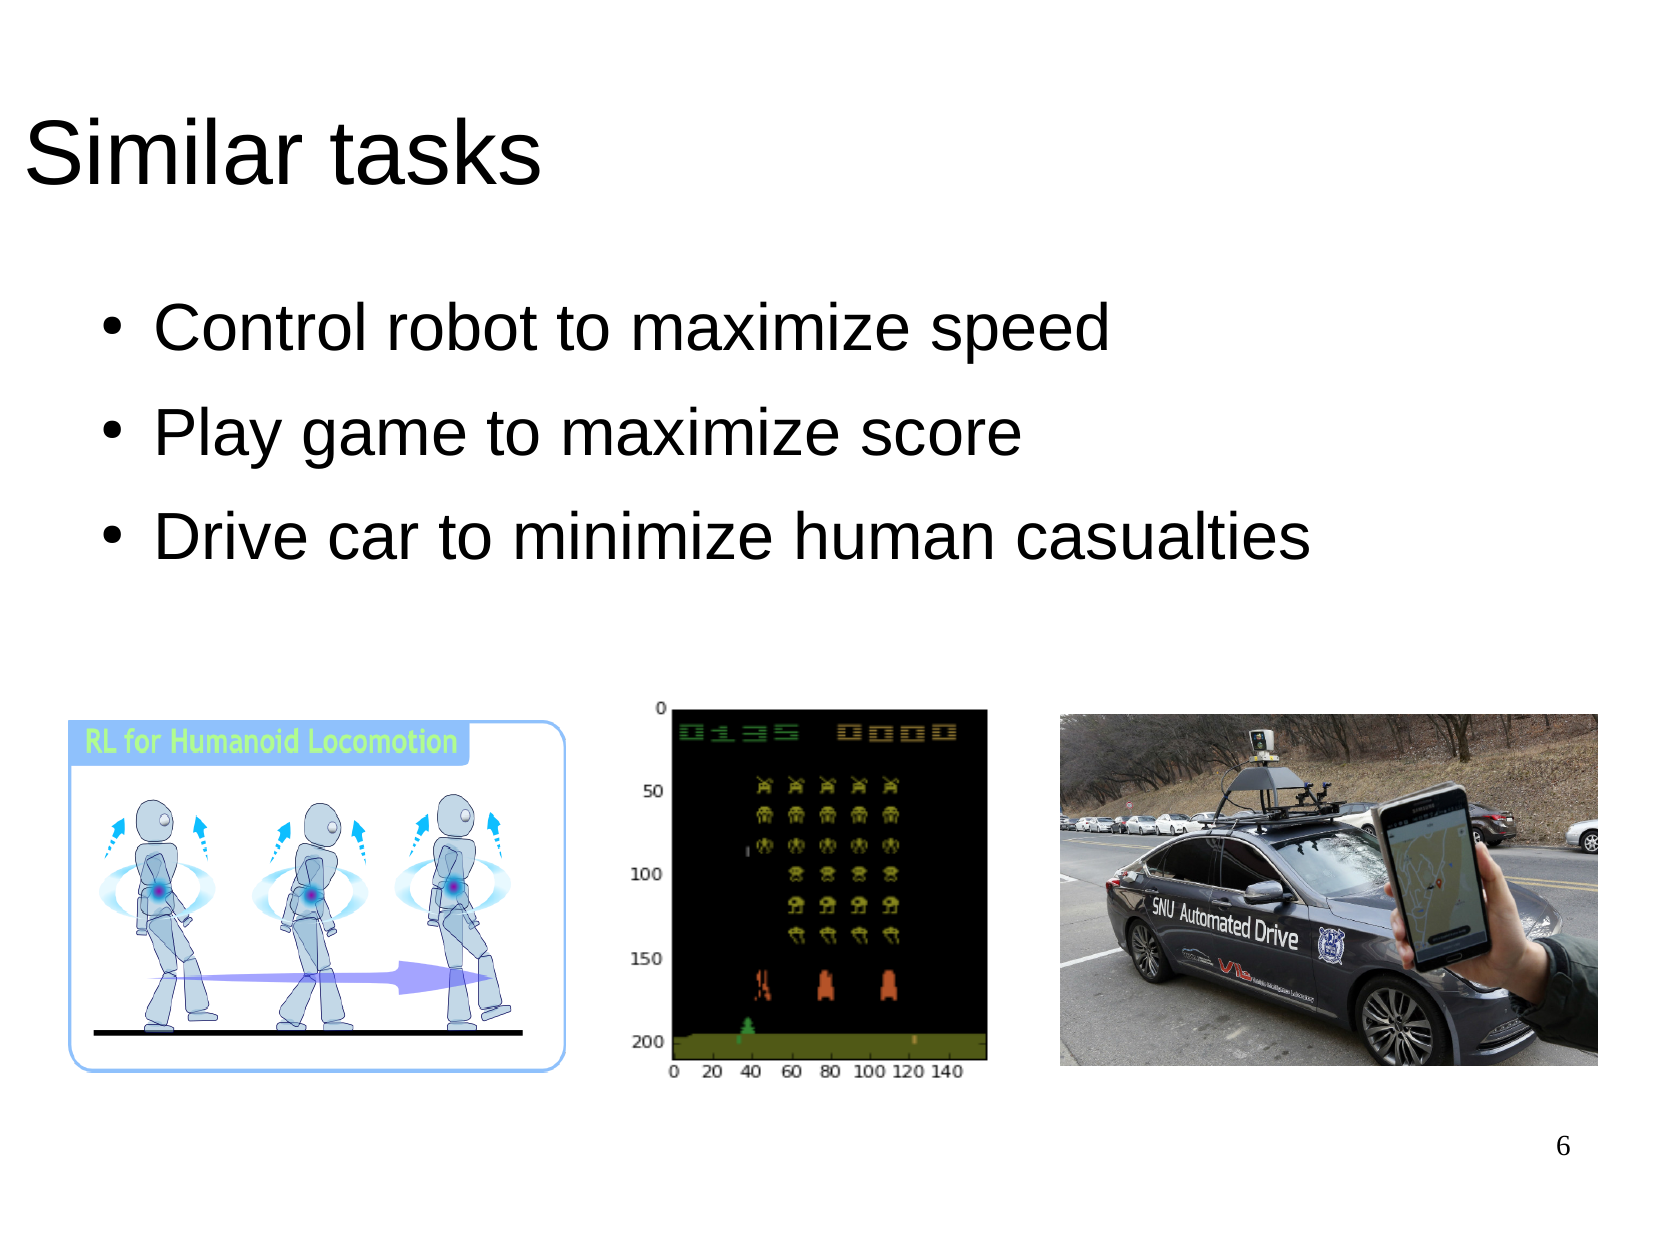

# Similar tasks
Control robot to maximize speed
Play game to maximize score
Drive car to minimize human casualties
6